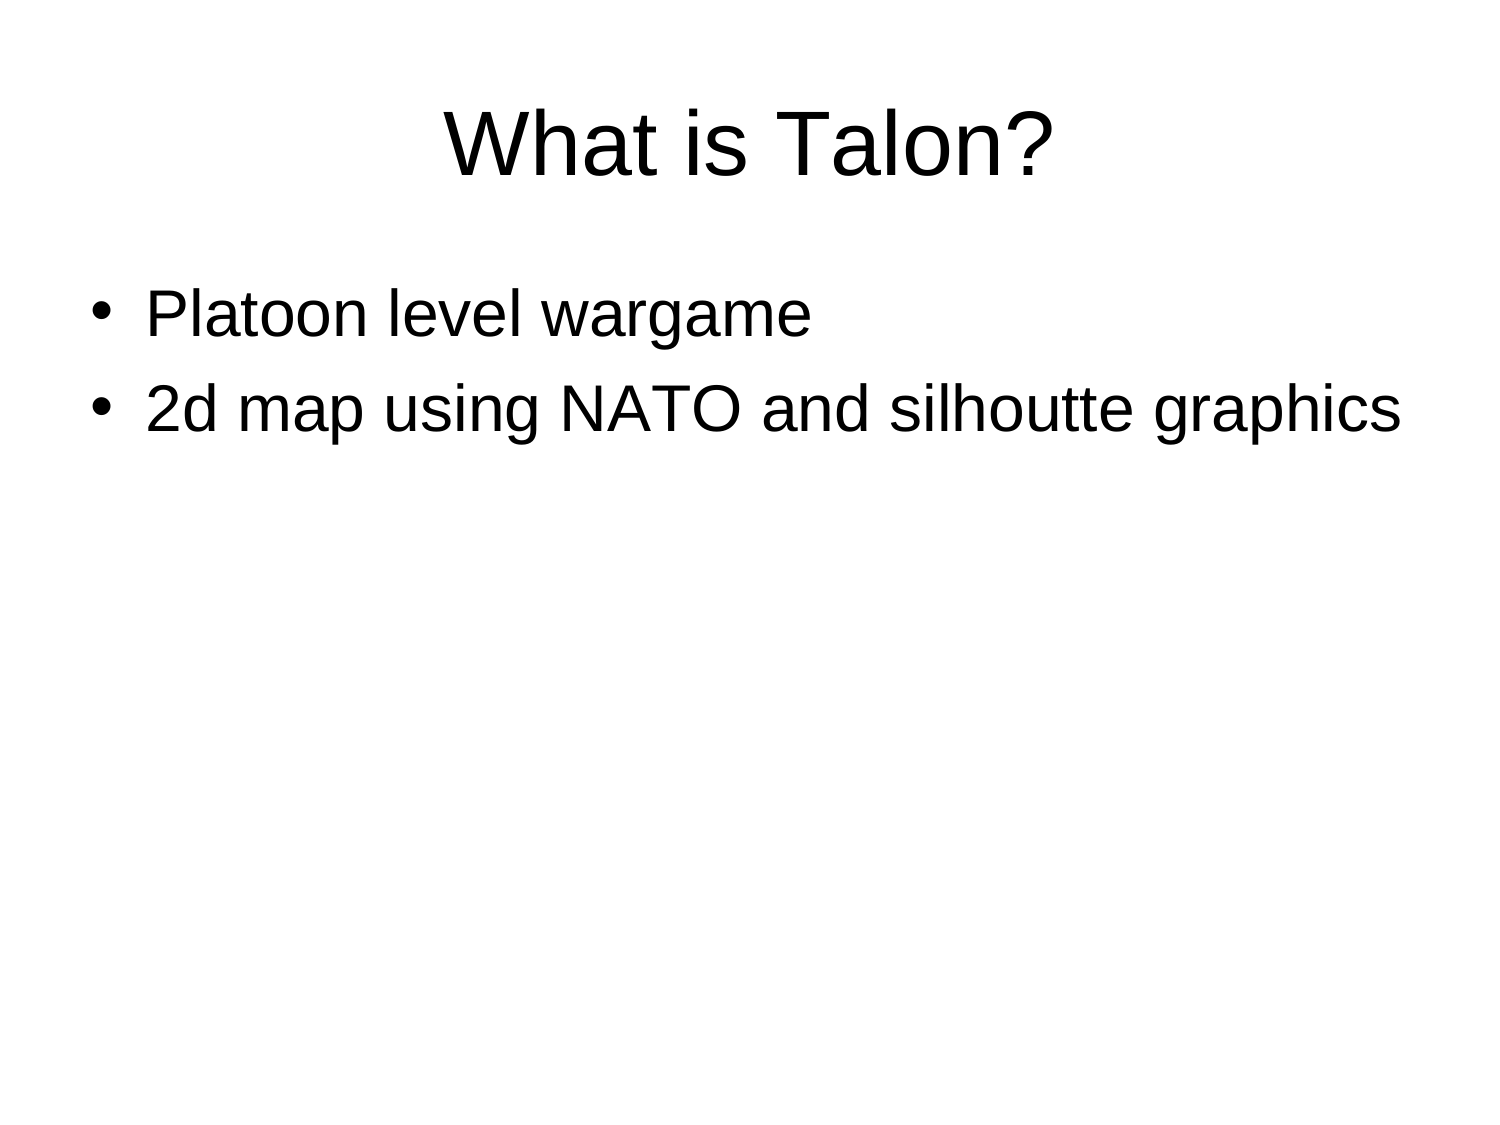

# What is Talon?
Platoon level wargame
2d map using NATO and silhoutte graphics